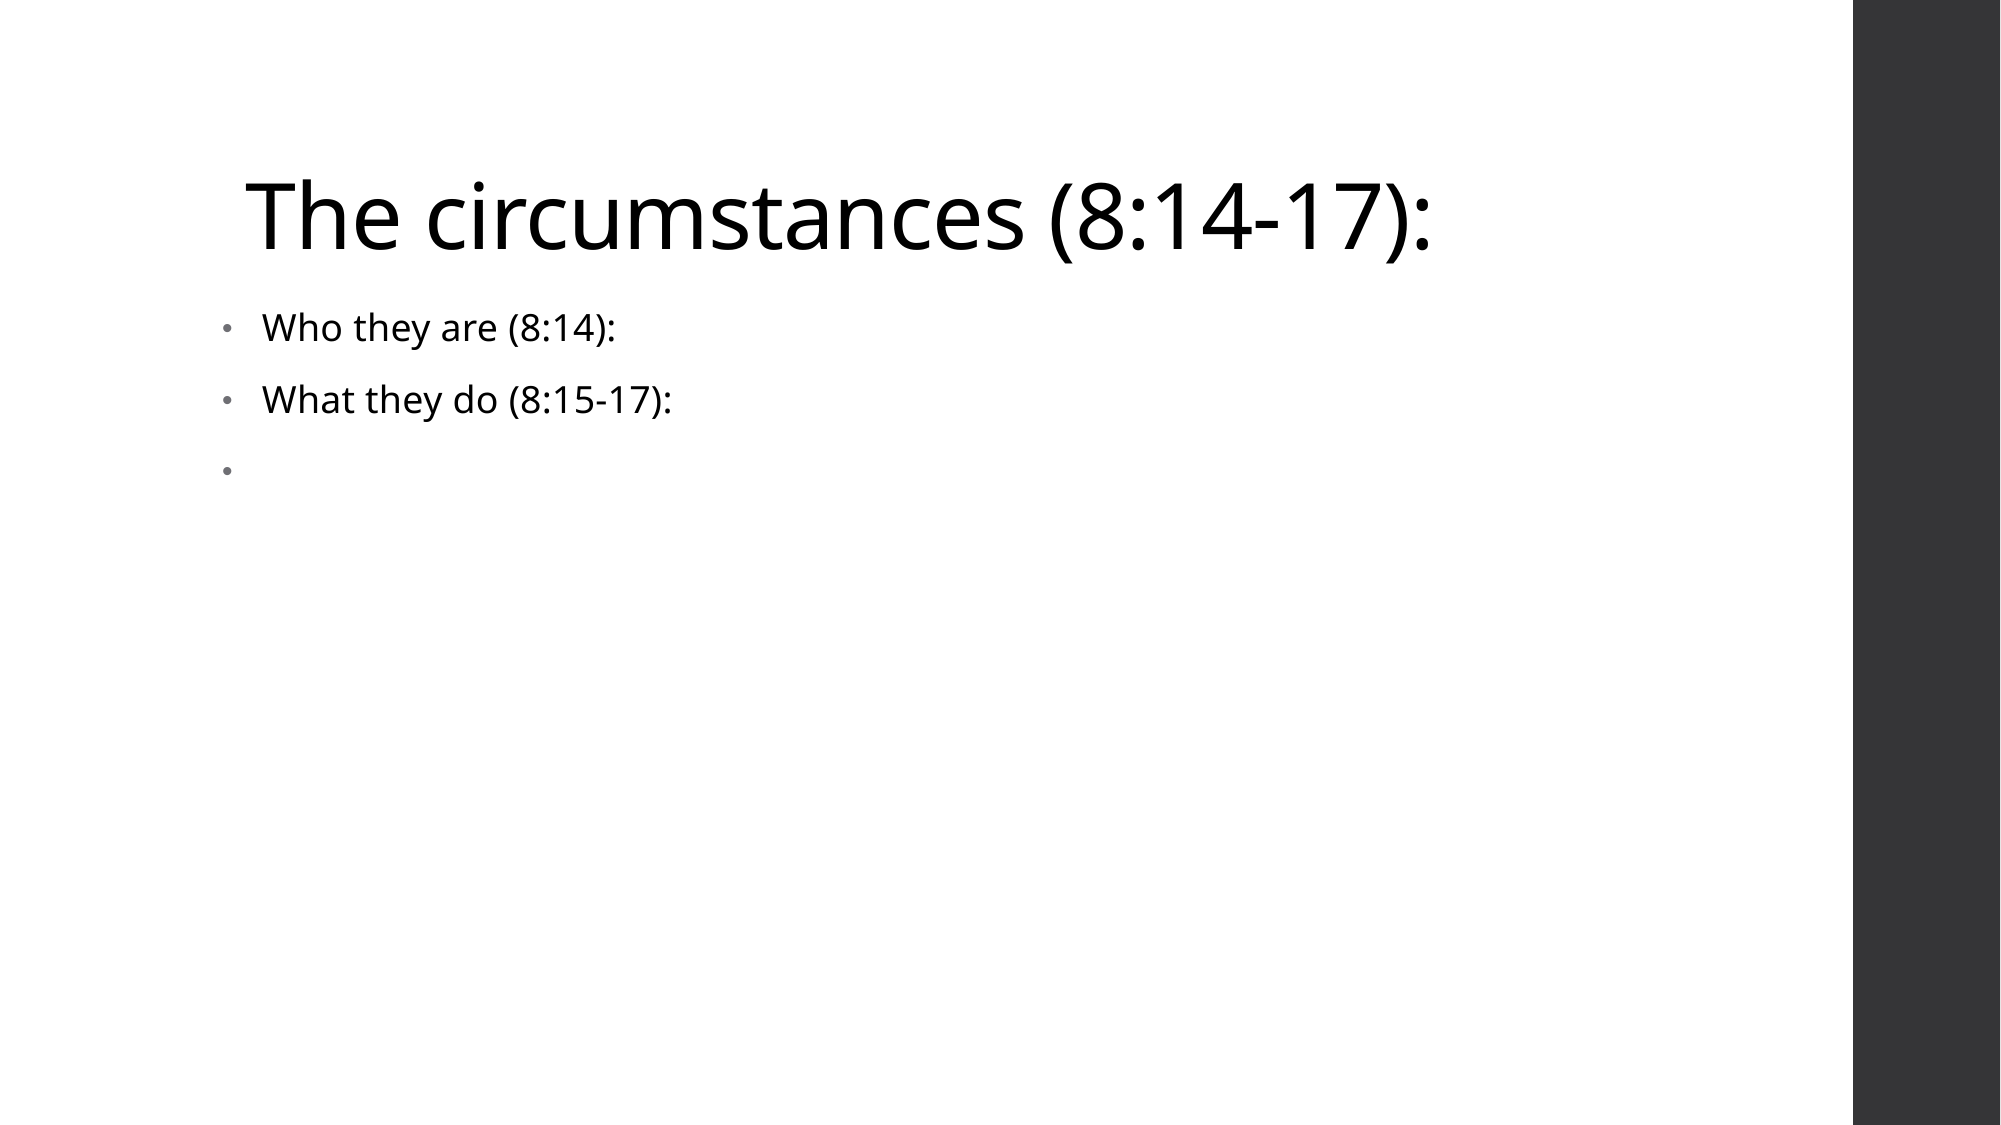

# The circumstances (8:14-17):
 Who they are (8:14):
 What they do (8:15-17):